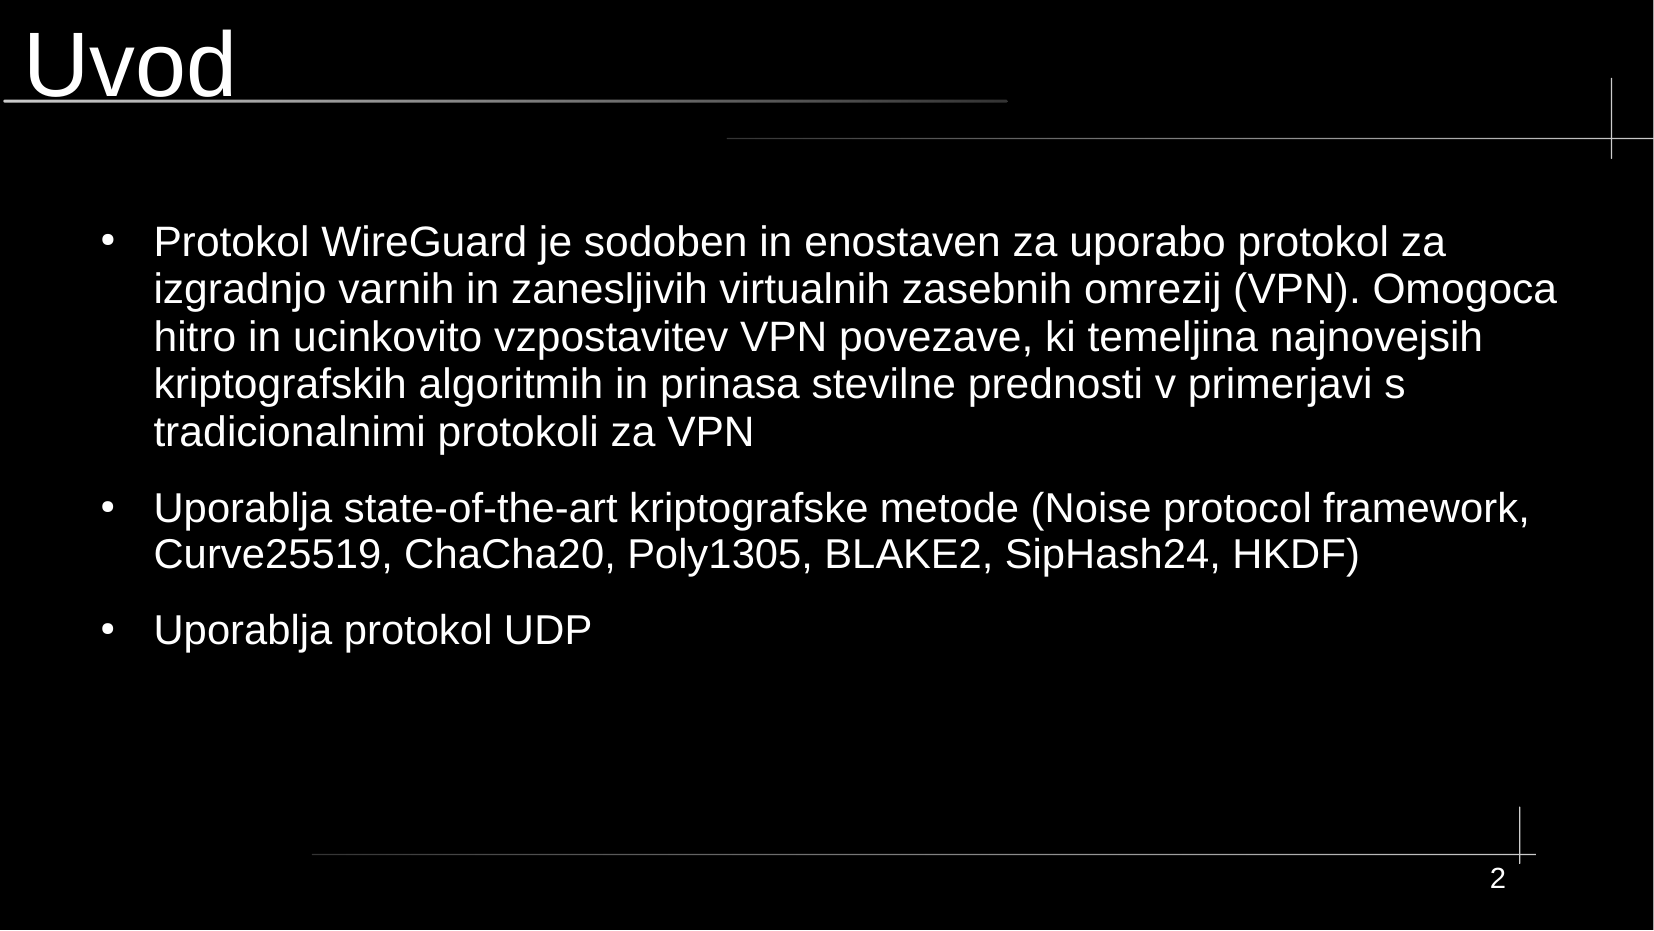

# Uvod
Protokol WireGuard je sodoben in enostaven za uporabo protokol za izgradnjo varnih in zanesljivih virtualnih zasebnih omrezij (VPN). Omogoca hitro in ucinkovito vzpostavitev VPN povezave, ki temeljina najnovejsih kriptografskih algoritmih in prinasa stevilne prednosti v primerjavi s tradicionalnimi protokoli za VPN
Uporablja state-of-the-art kriptografske metode (Noise protocol framework, Curve25519, ChaCha20, Poly1305, BLAKE2, SipHash24, HKDF)
Uporablja protokol UDP
2